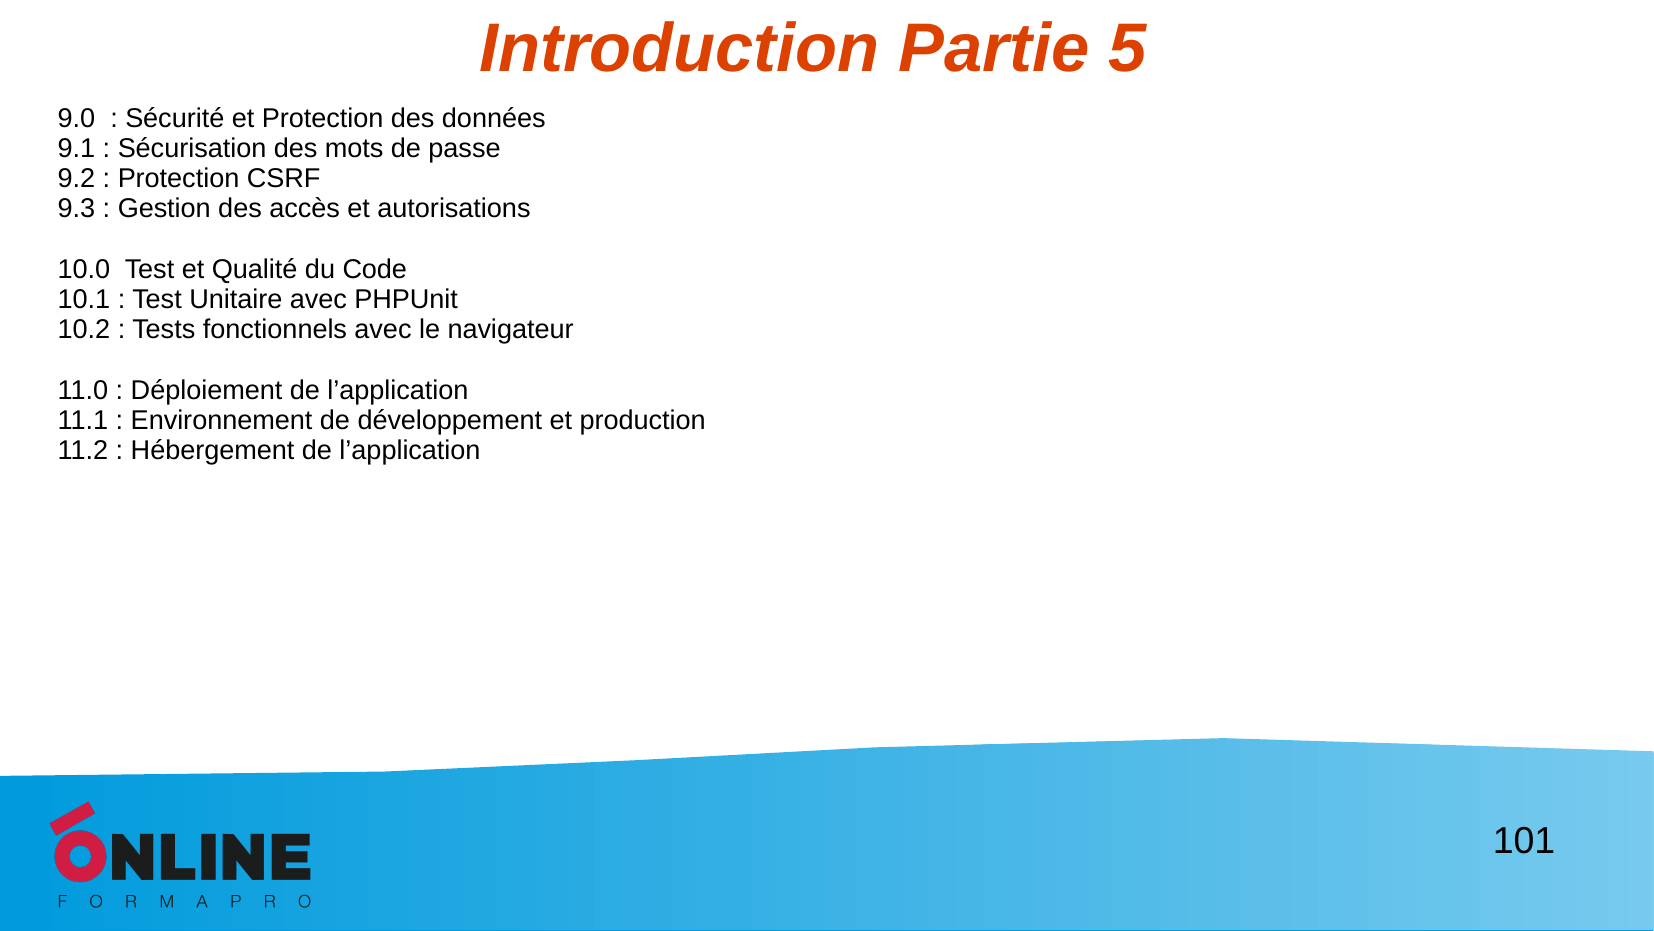

# Introduction Partie 5
9.0 : Sécurité et Protection des données
9.1 : Sécurisation des mots de passe
9.2 : Protection CSRF
9.3 : Gestion des accès et autorisations
10.0 Test et Qualité du Code
10.1 : Test Unitaire avec PHPUnit
10.2 : Tests fonctionnels avec le navigateur
11.0 : Déploiement de l’application
11.1 : Environnement de développement et production
11.2 : Hébergement de l’application